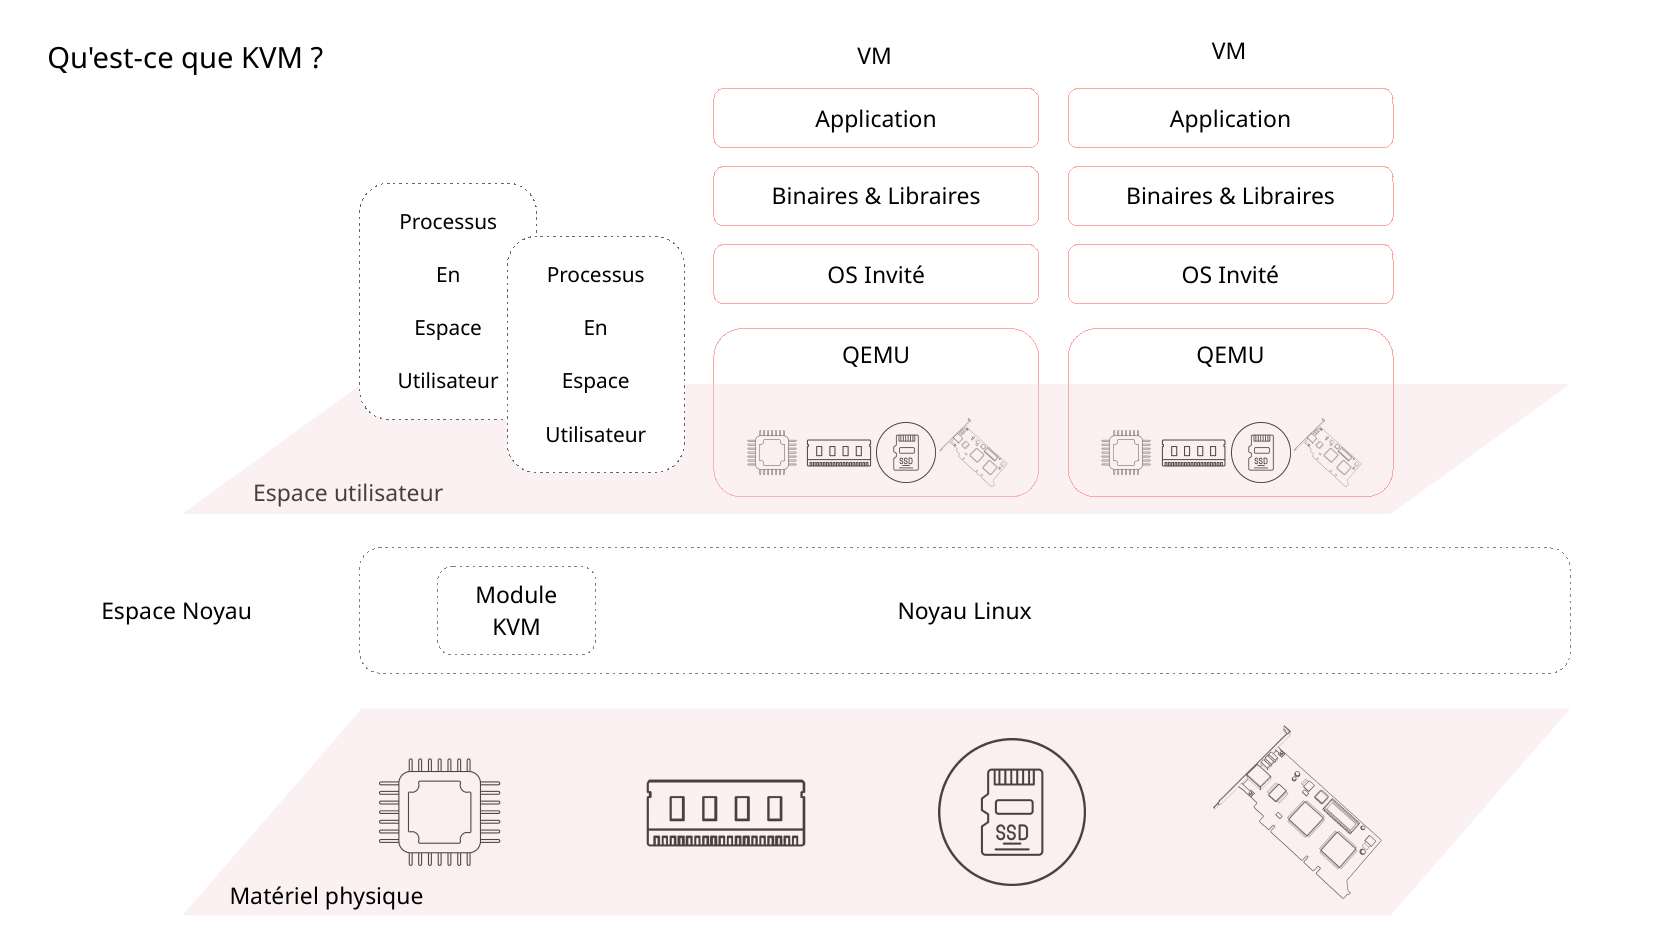

VM
Qu'est-ce que KVM ?
VM
Application
Application
Binaires & Libraires
Binaires & Libraires
Processus
En
Espace
Utilisateur
Processus
En
Espace
Utilisateur
OS Invité
OS Invité
QEMU
QEMU
Espace utilisateur
Noyau Linux
Module
KVM
Espace Noyau
Matériel physique